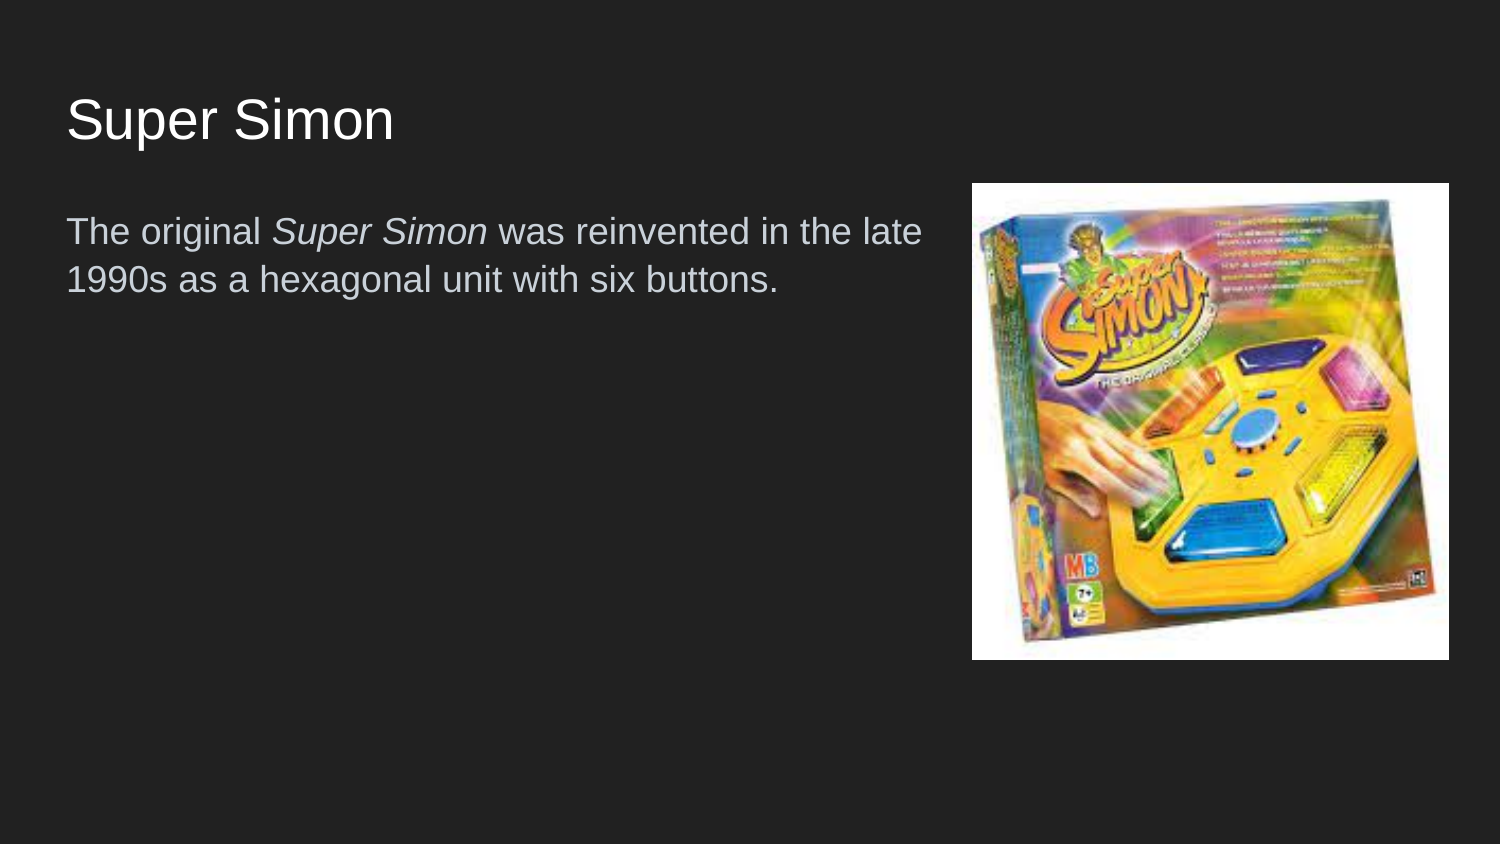

# Super Simon
The original Super Simon was reinvented in the late 1990s as a hexagonal unit with six buttons.